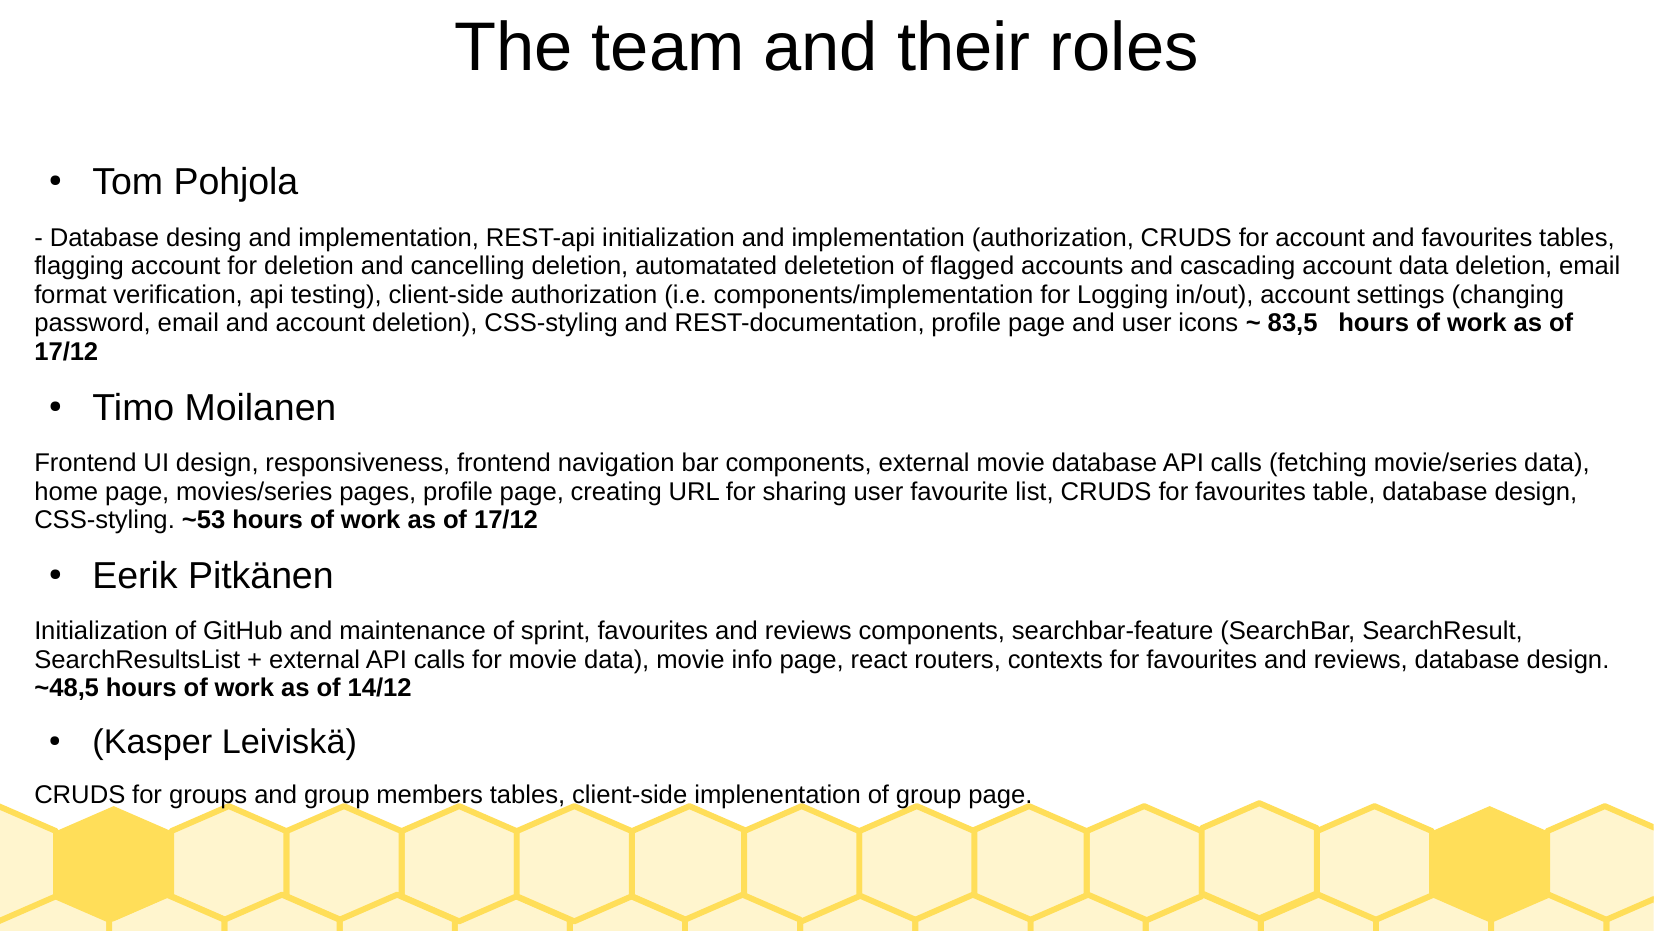

# The team and their roles
Tom Pohjola
- Database desing and implementation, REST-api initialization and implementation (authorization, CRUDS for account and favourites tables, flagging account for deletion and cancelling deletion, automatated deletetion of flagged accounts and cascading account data deletion, email format verification, api testing), client-side authorization (i.e. components/implementation for Logging in/out), account settings (changing password, email and account deletion), CSS-styling and REST-documentation, profile page and user icons ~ 83,5 hours of work as of 17/12
Timo Moilanen
Frontend UI design, responsiveness, frontend navigation bar components, external movie database API calls (fetching movie/series data), home page, movies/series pages, profile page, creating URL for sharing user favourite list, CRUDS for favourites table, database design, CSS-styling. ~53 hours of work as of 17/12
Eerik Pitkänen
Initialization of GitHub and maintenance of sprint, favourites and reviews components, searchbar-feature (SearchBar, SearchResult, SearchResultsList + external API calls for movie data), movie info page, react routers, contexts for favourites and reviews, database design. ~48,5 hours of work as of 14/12
(Kasper Leiviskä)
CRUDS for groups and group members tables, client-side implenentation of group page.